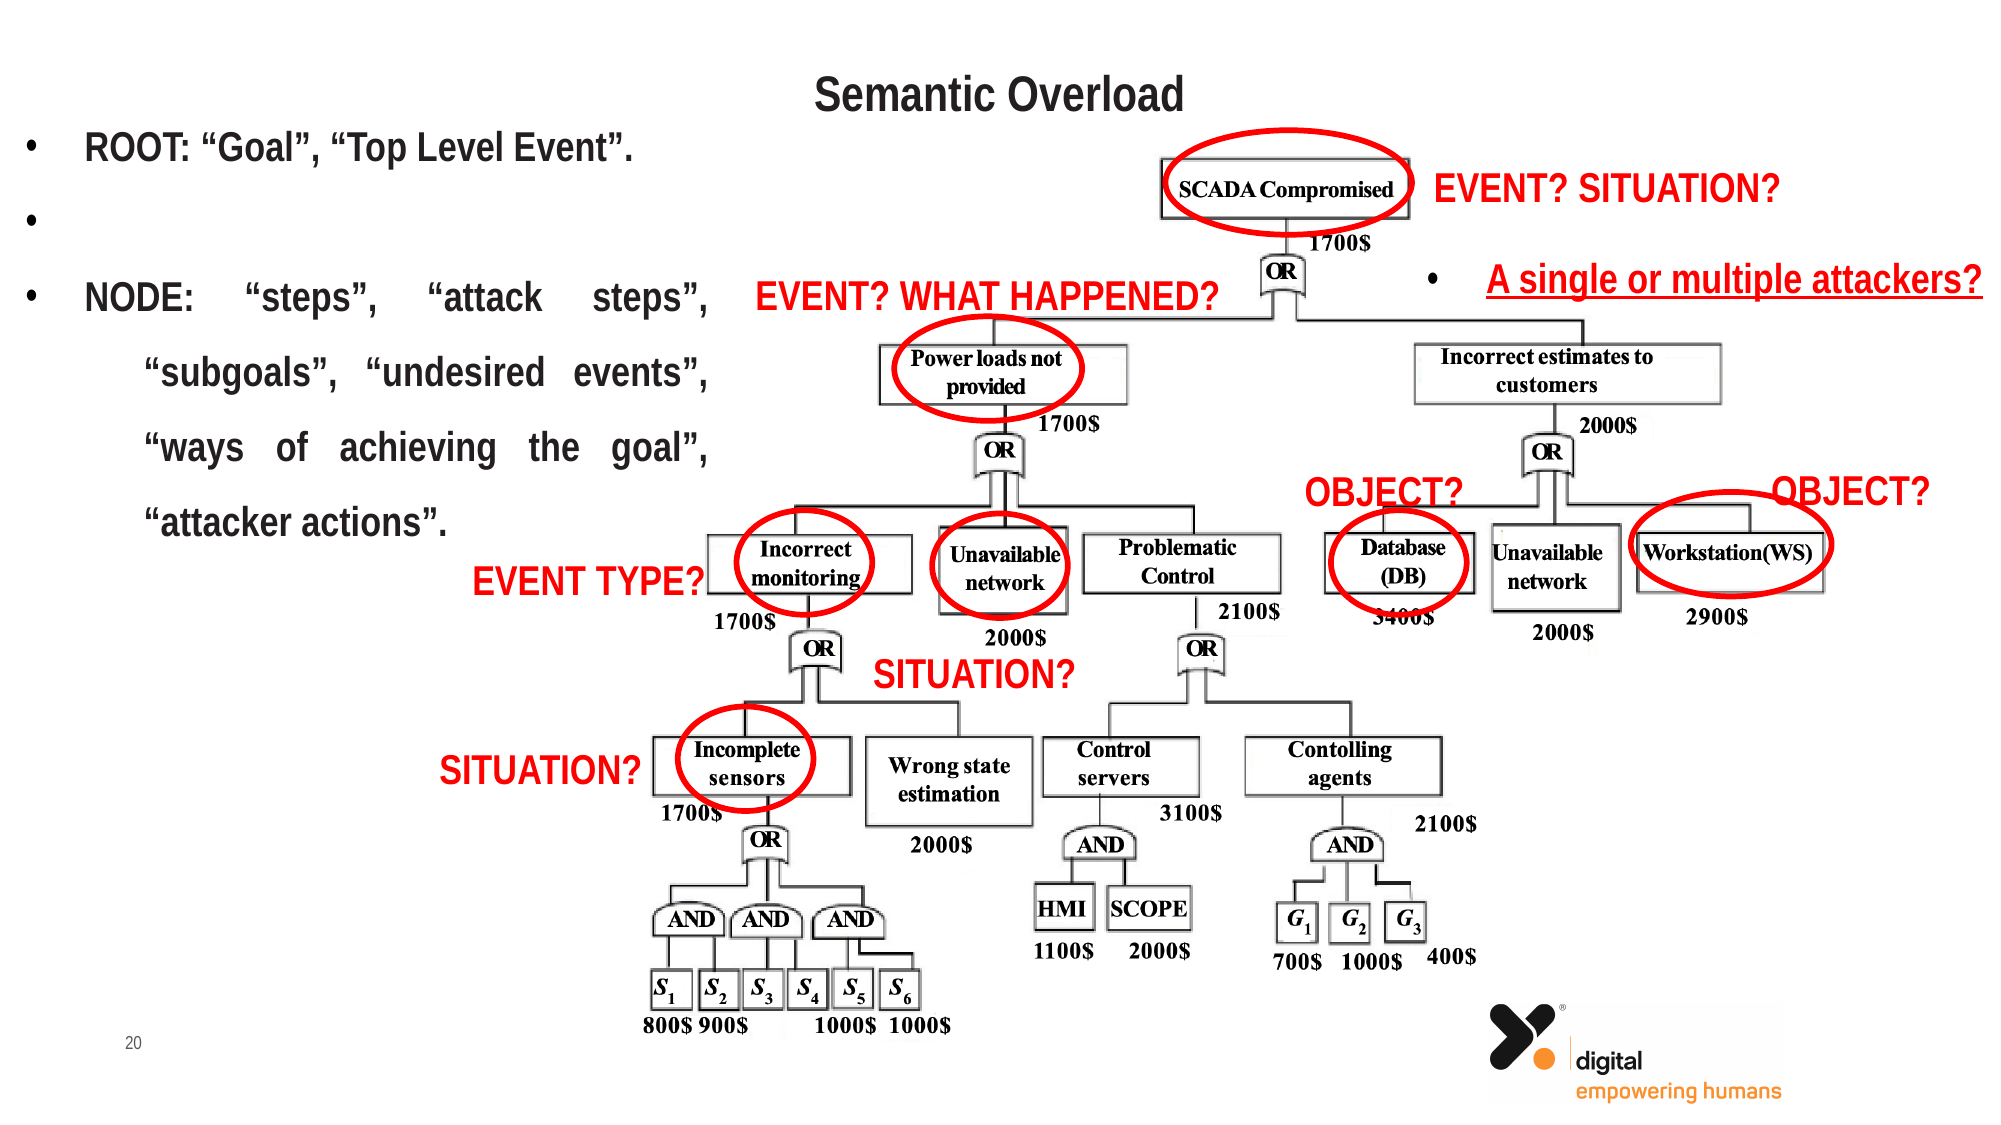

Semantic Overload
ROOT: “Goal”, “Top Level Event”.
NODE: “steps”, “attack steps”, “subgoals”, “undesired events”, “ways of achieving the goal”, “attacker actions”.
EVENT? SITUATION?
A single or multiple attackers?
EVENT? WHAT HAPPENED?
OBJECT?
OBJECT?
EVENT TYPE?
SITUATION?
SITUATION?
#